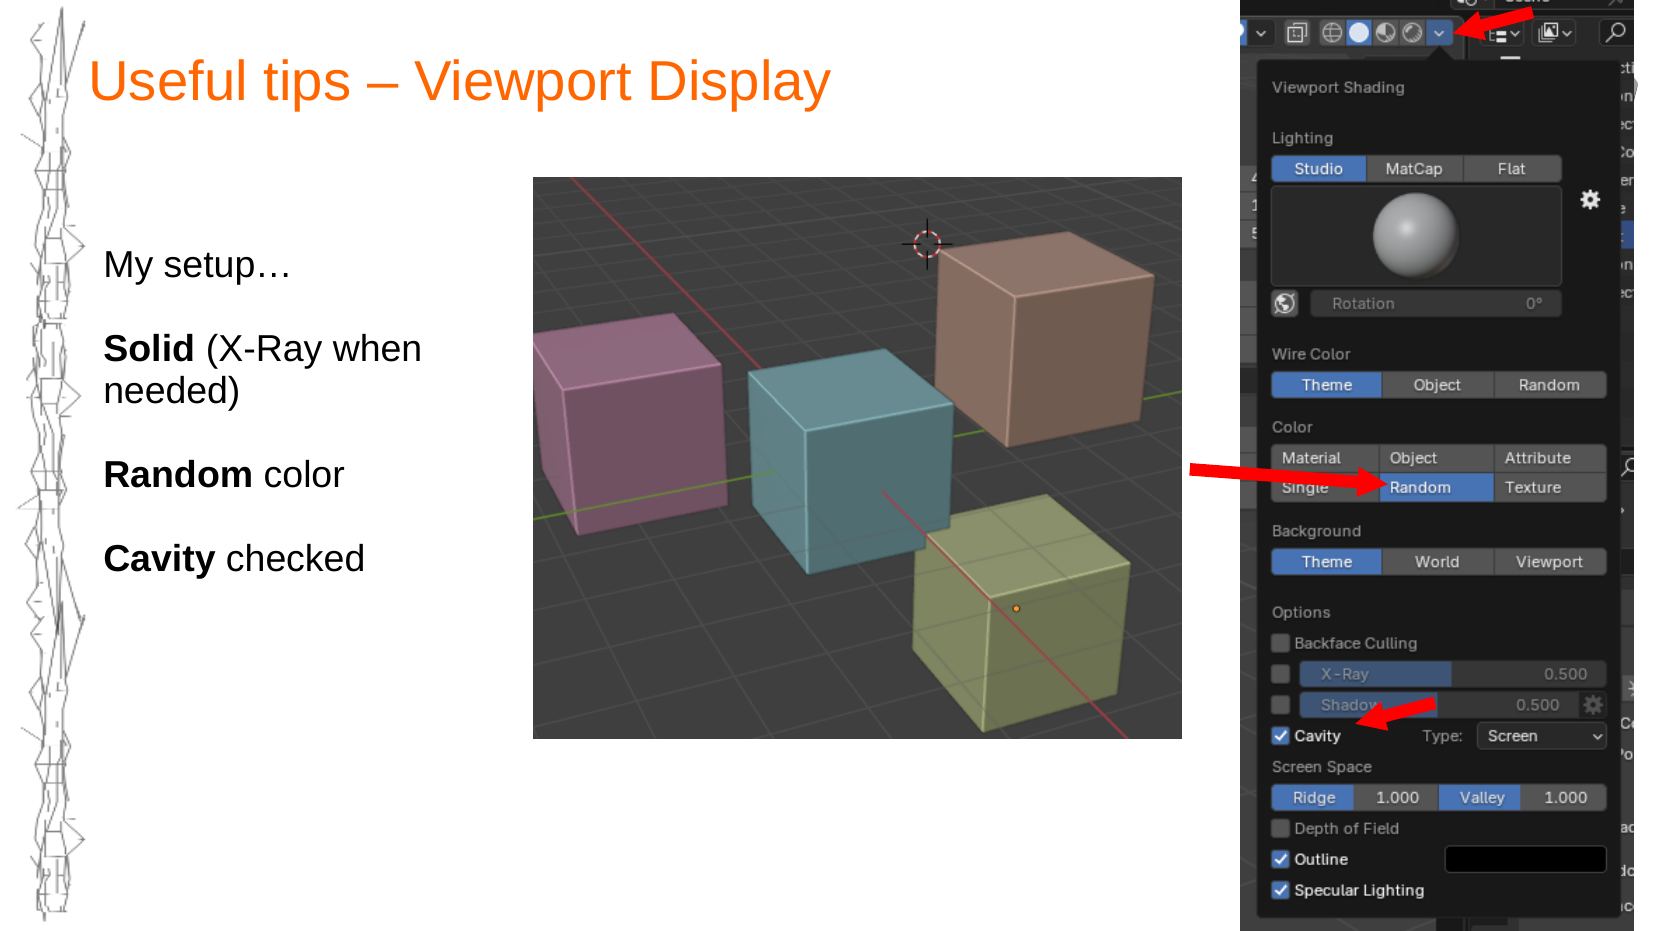

# Useful tips – Viewport Display
My setup…
Solid (X-Ray when needed)
Random color
Cavity checked
11